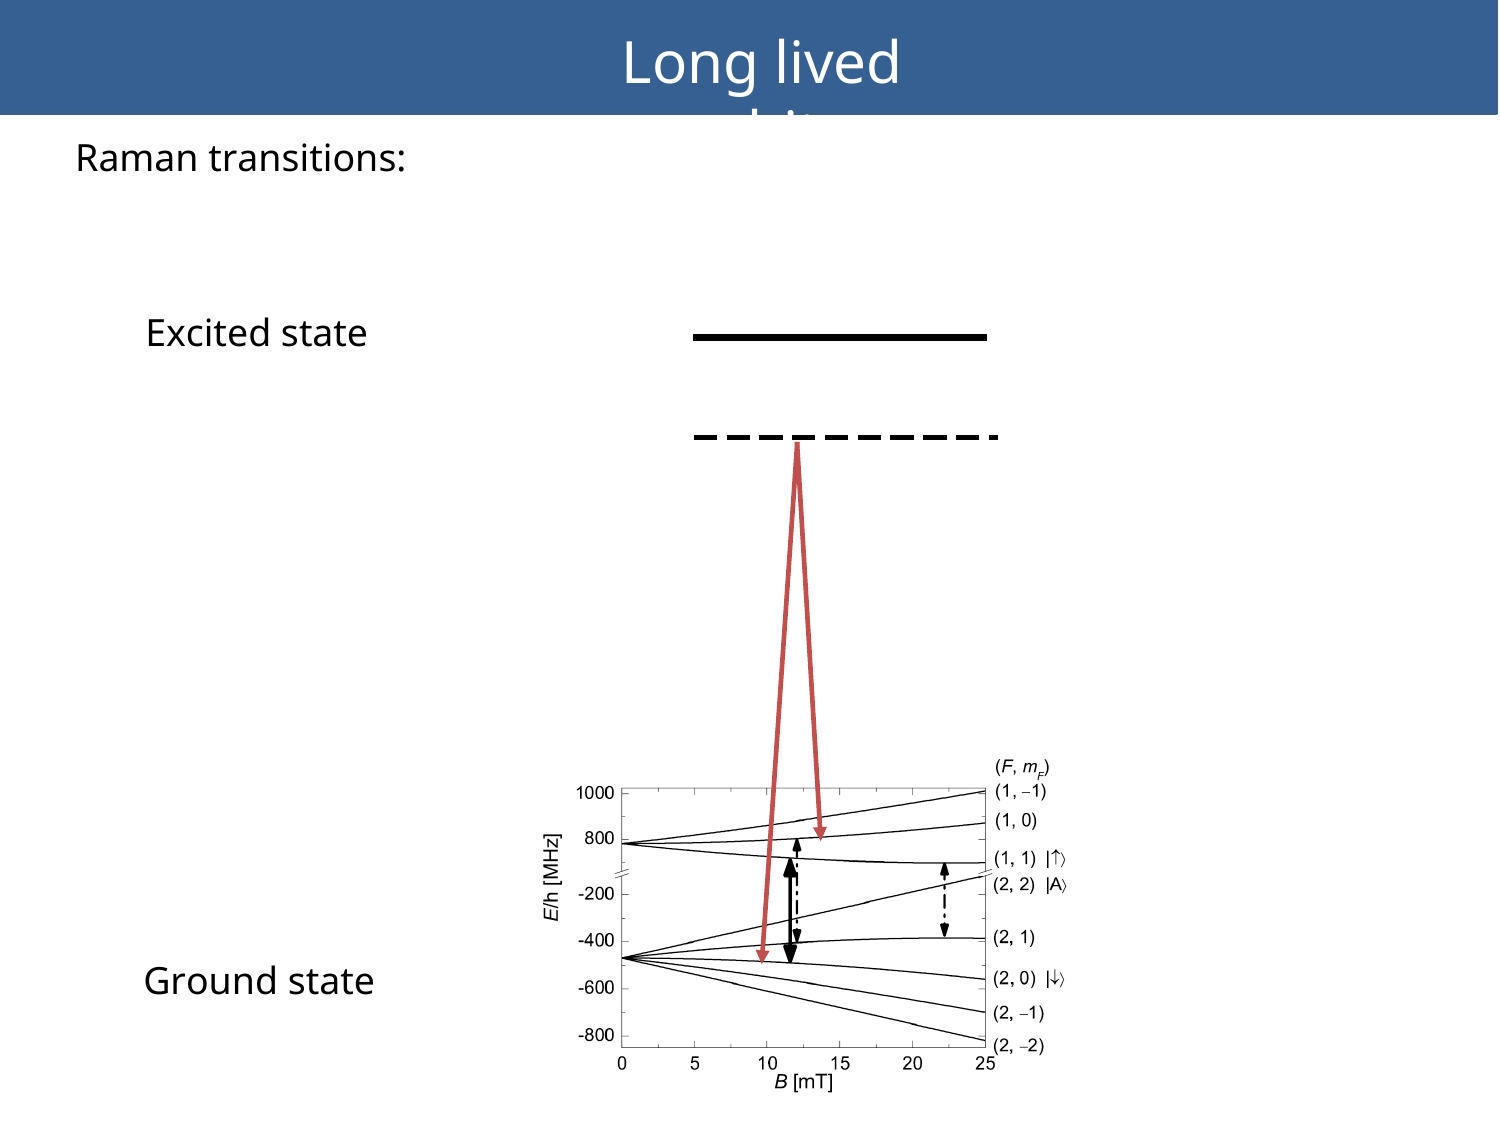

Long lived qubits
Raman transitions:
Excited state
Ground state